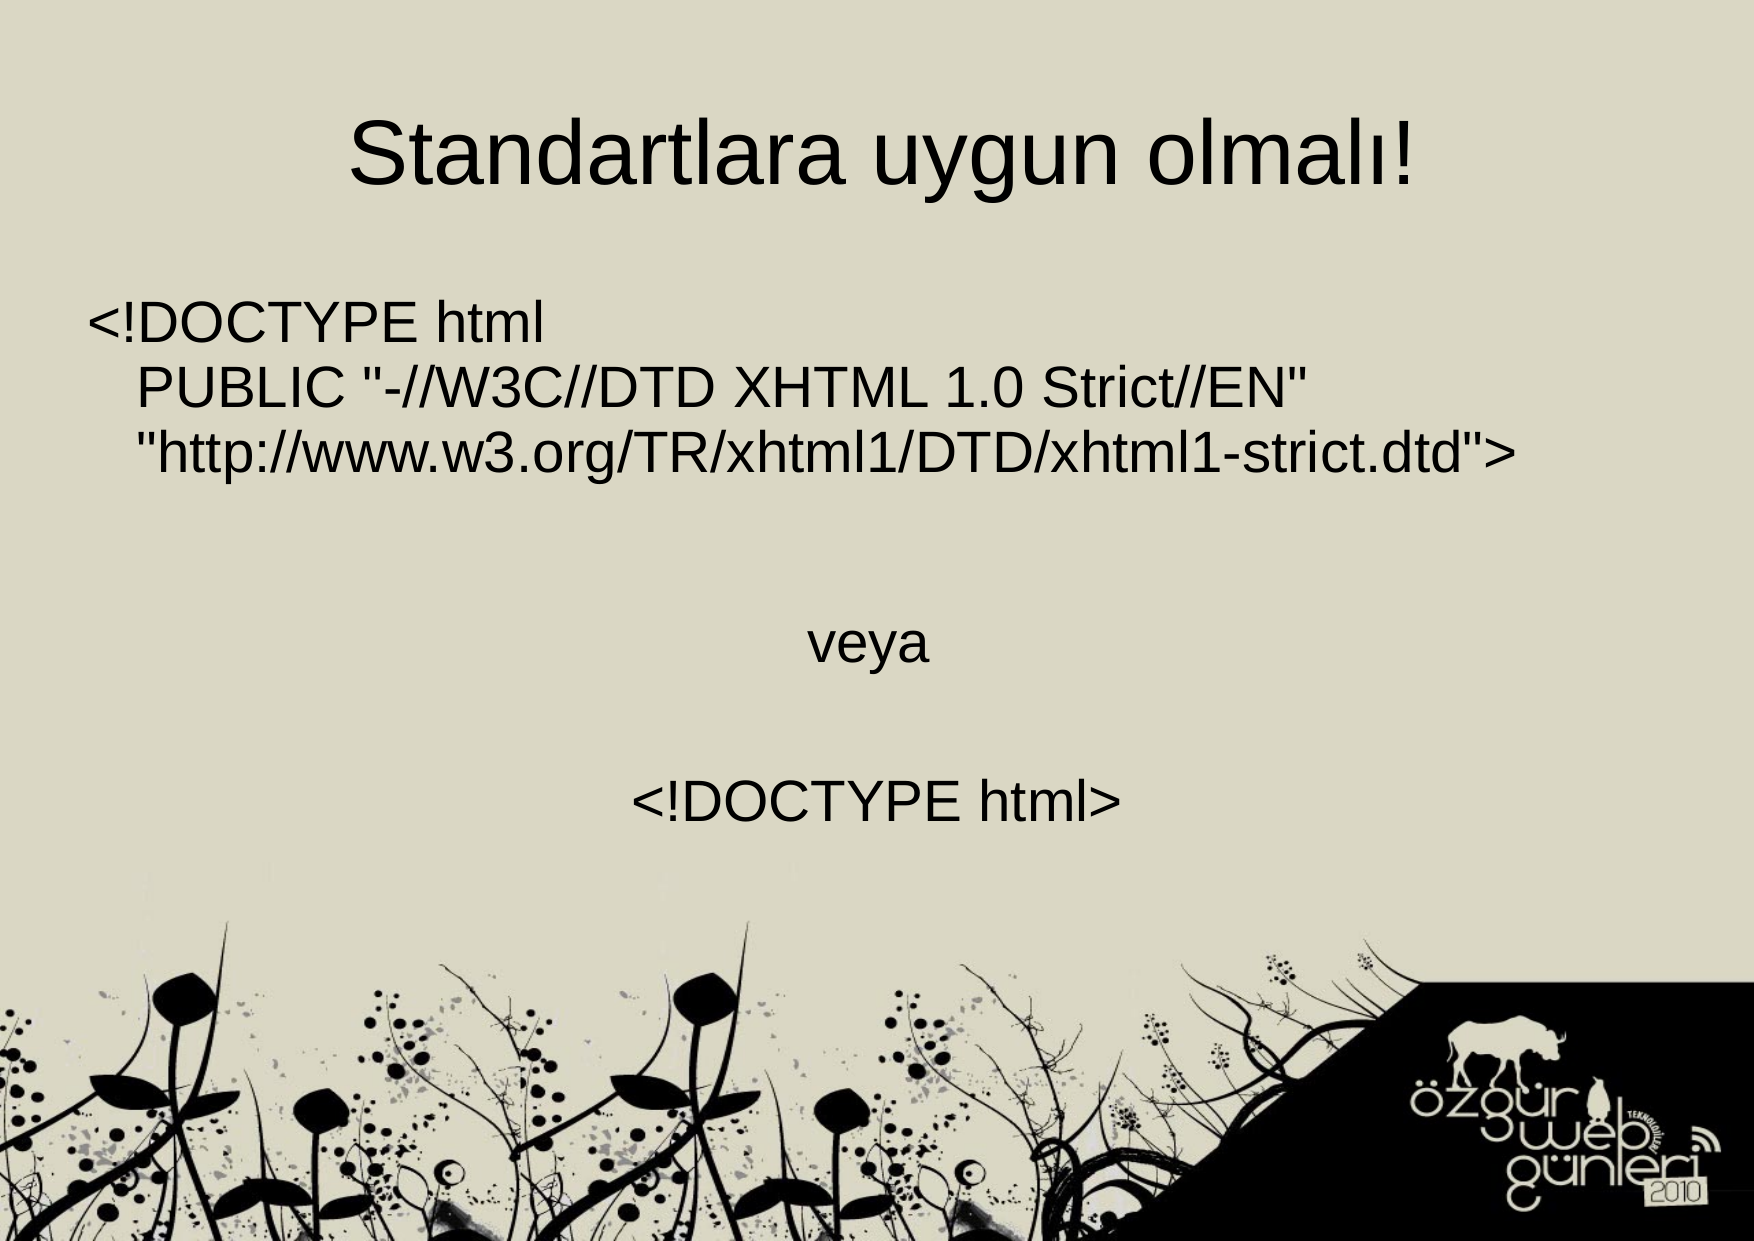

# Standartlara uygun olmalı!
<!DOCTYPE html
 PUBLIC "-//W3C//DTD XHTML 1.0 Strict//EN"
 "http://www.w3.org/TR/xhtml1/DTD/xhtml1-strict.dtd">
veya
<!DOCTYPE html>